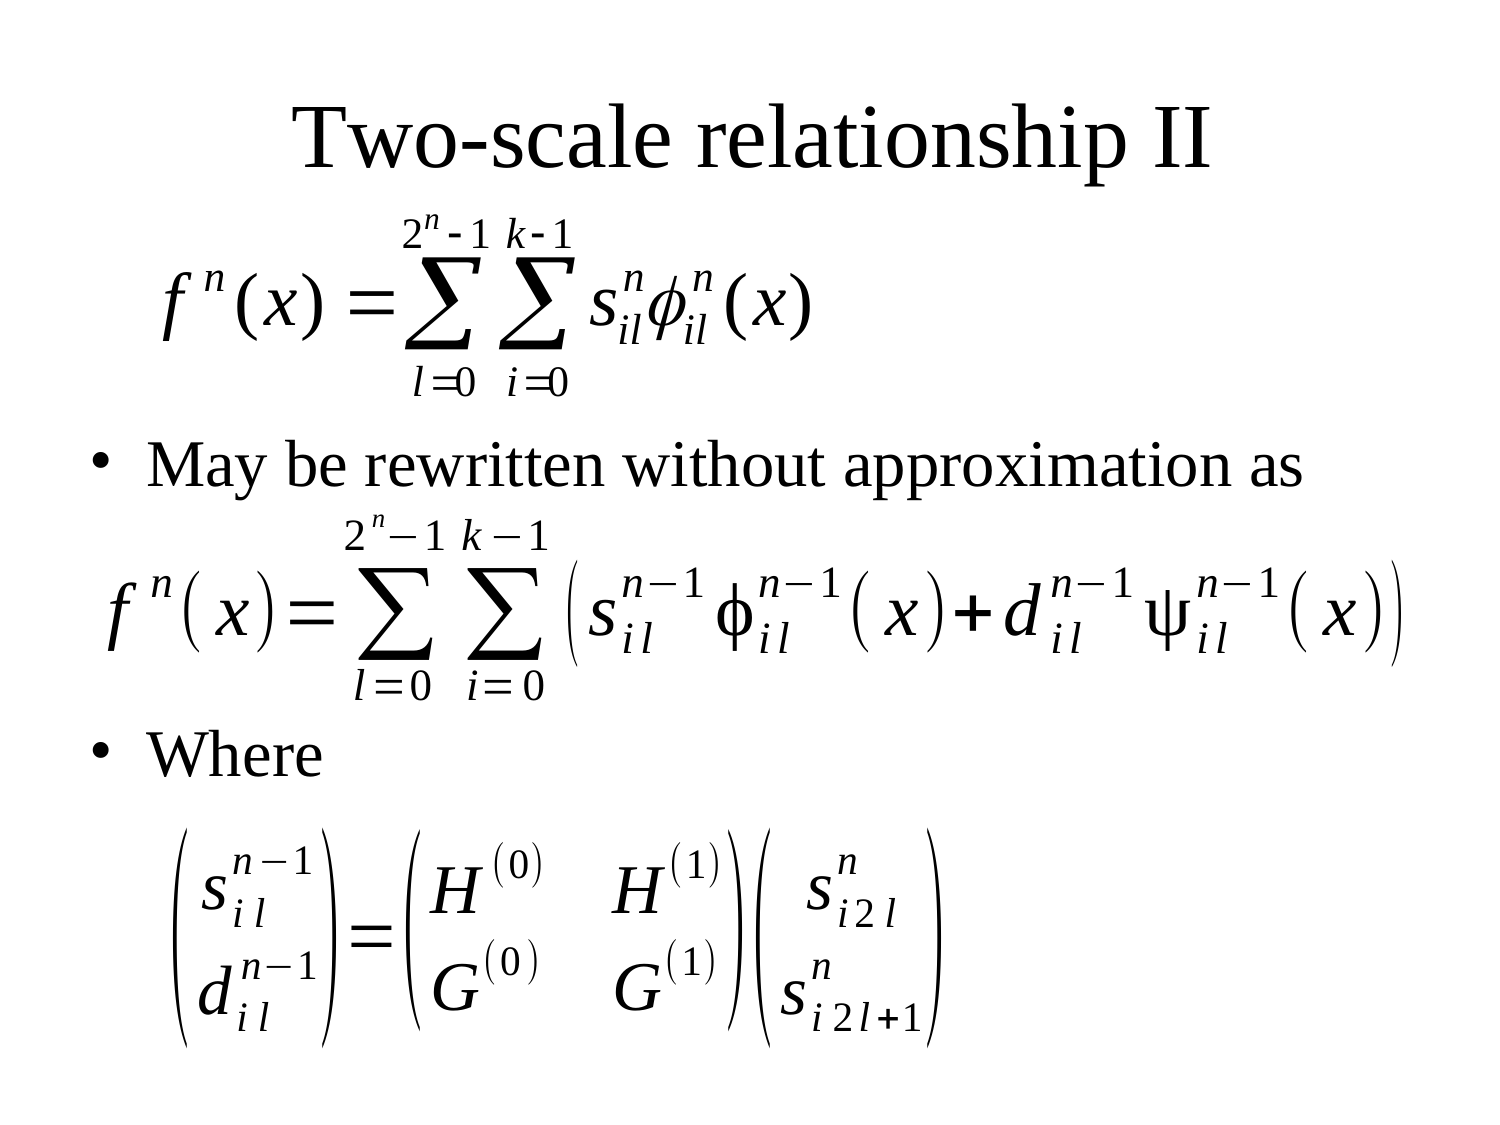

# Two-scale relationship II
May be rewritten without approximation as
Where